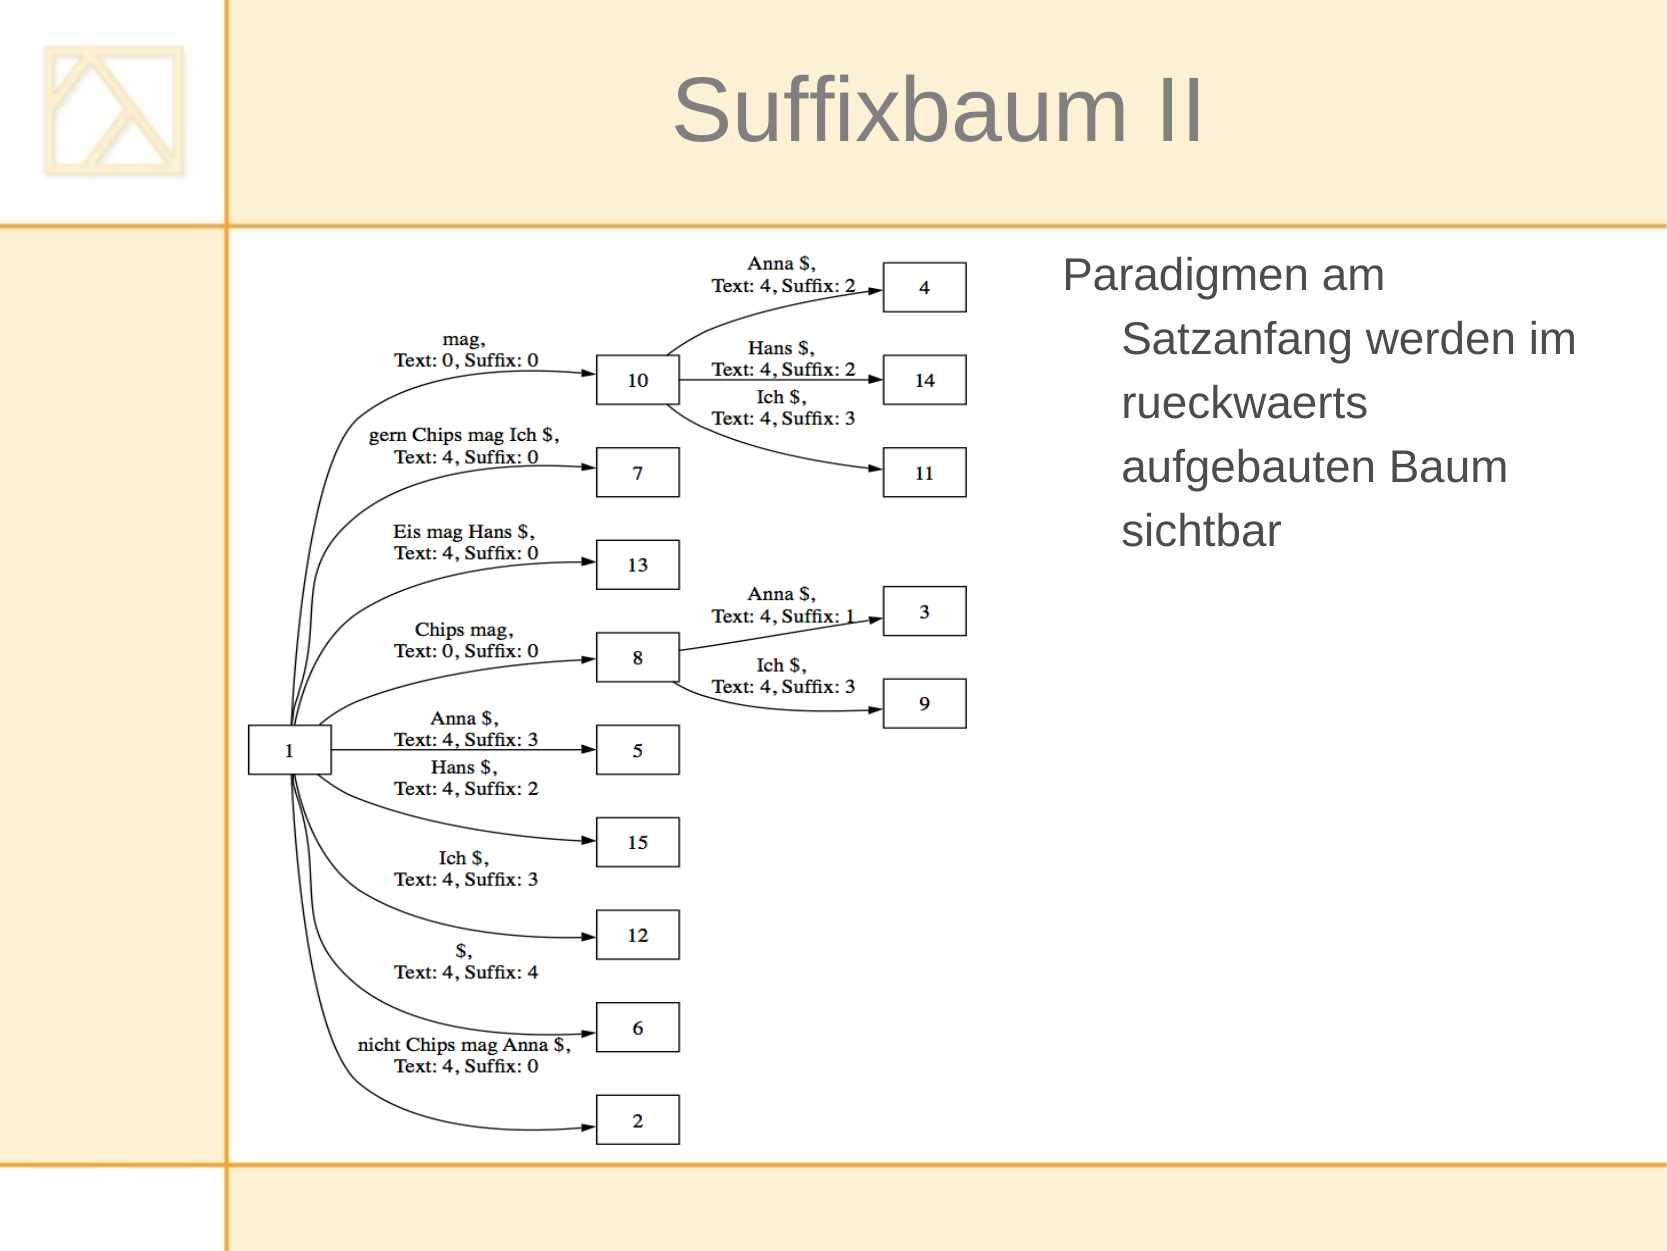

# Suffixbaum II
Paradigmen am Satzanfang werden im rueckwaerts aufgebauten Baum sichtbar